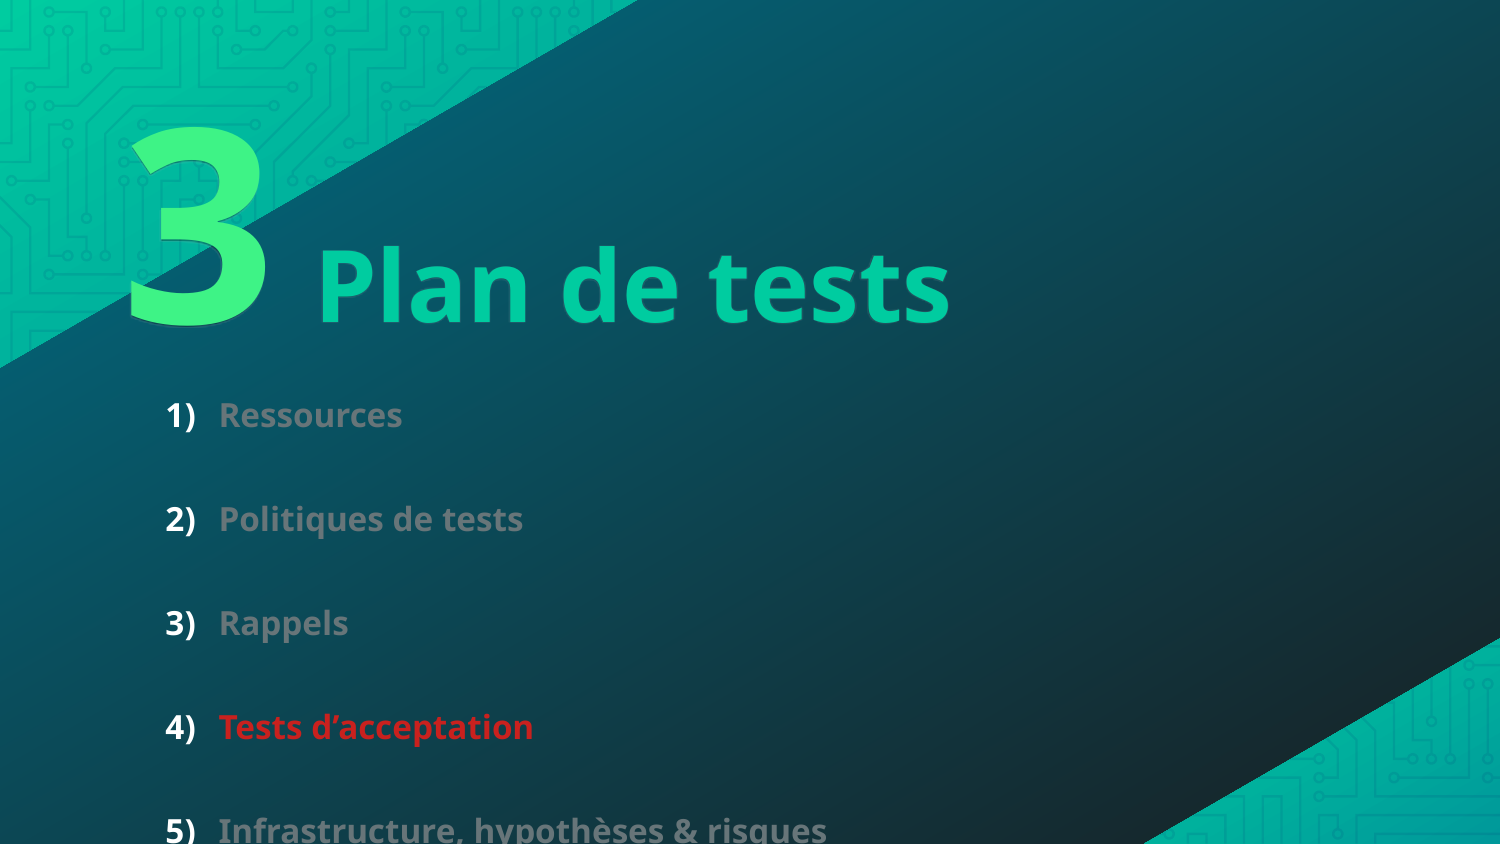

Plan de tests
3
# Ressources
Politiques de tests
Rappels
Tests d’acceptation
Infrastructure, hypothèses & risques